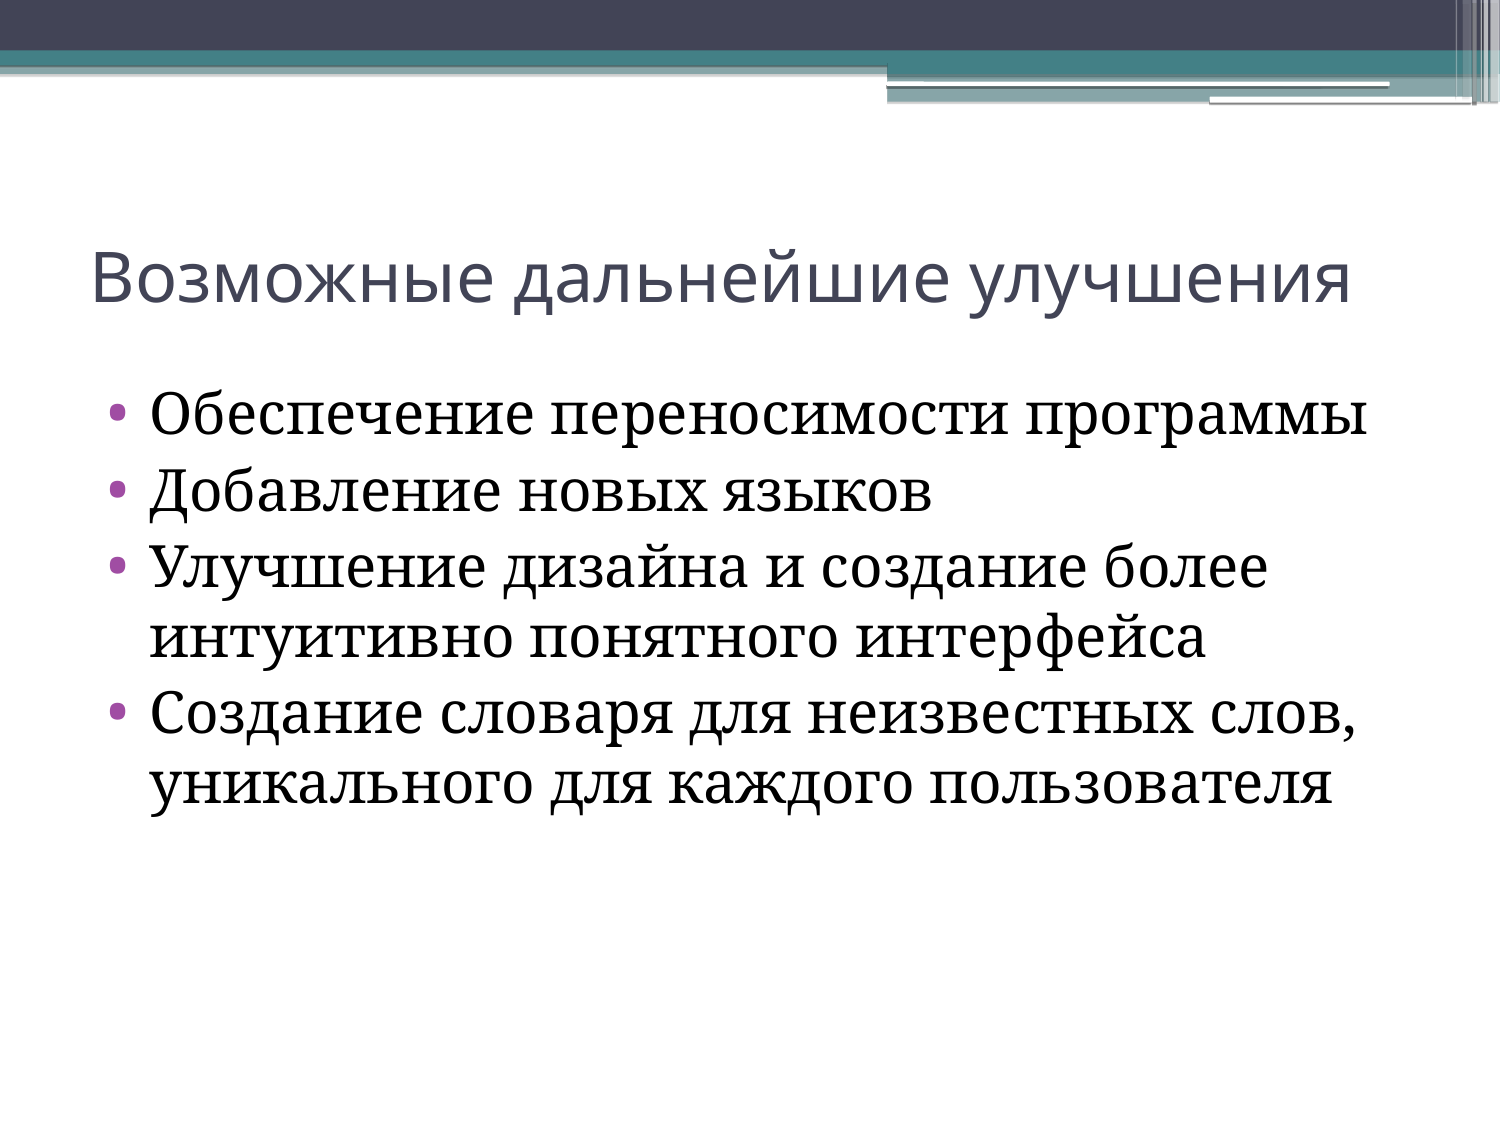

# Возможные дальнейшие улучшения
Обеспечение переносимости программы
Добавление новых языков
Улучшение дизайна и создание более интуитивно понятного интерфейса
Создание словаря для неизвестных слов, уникального для каждого пользователя